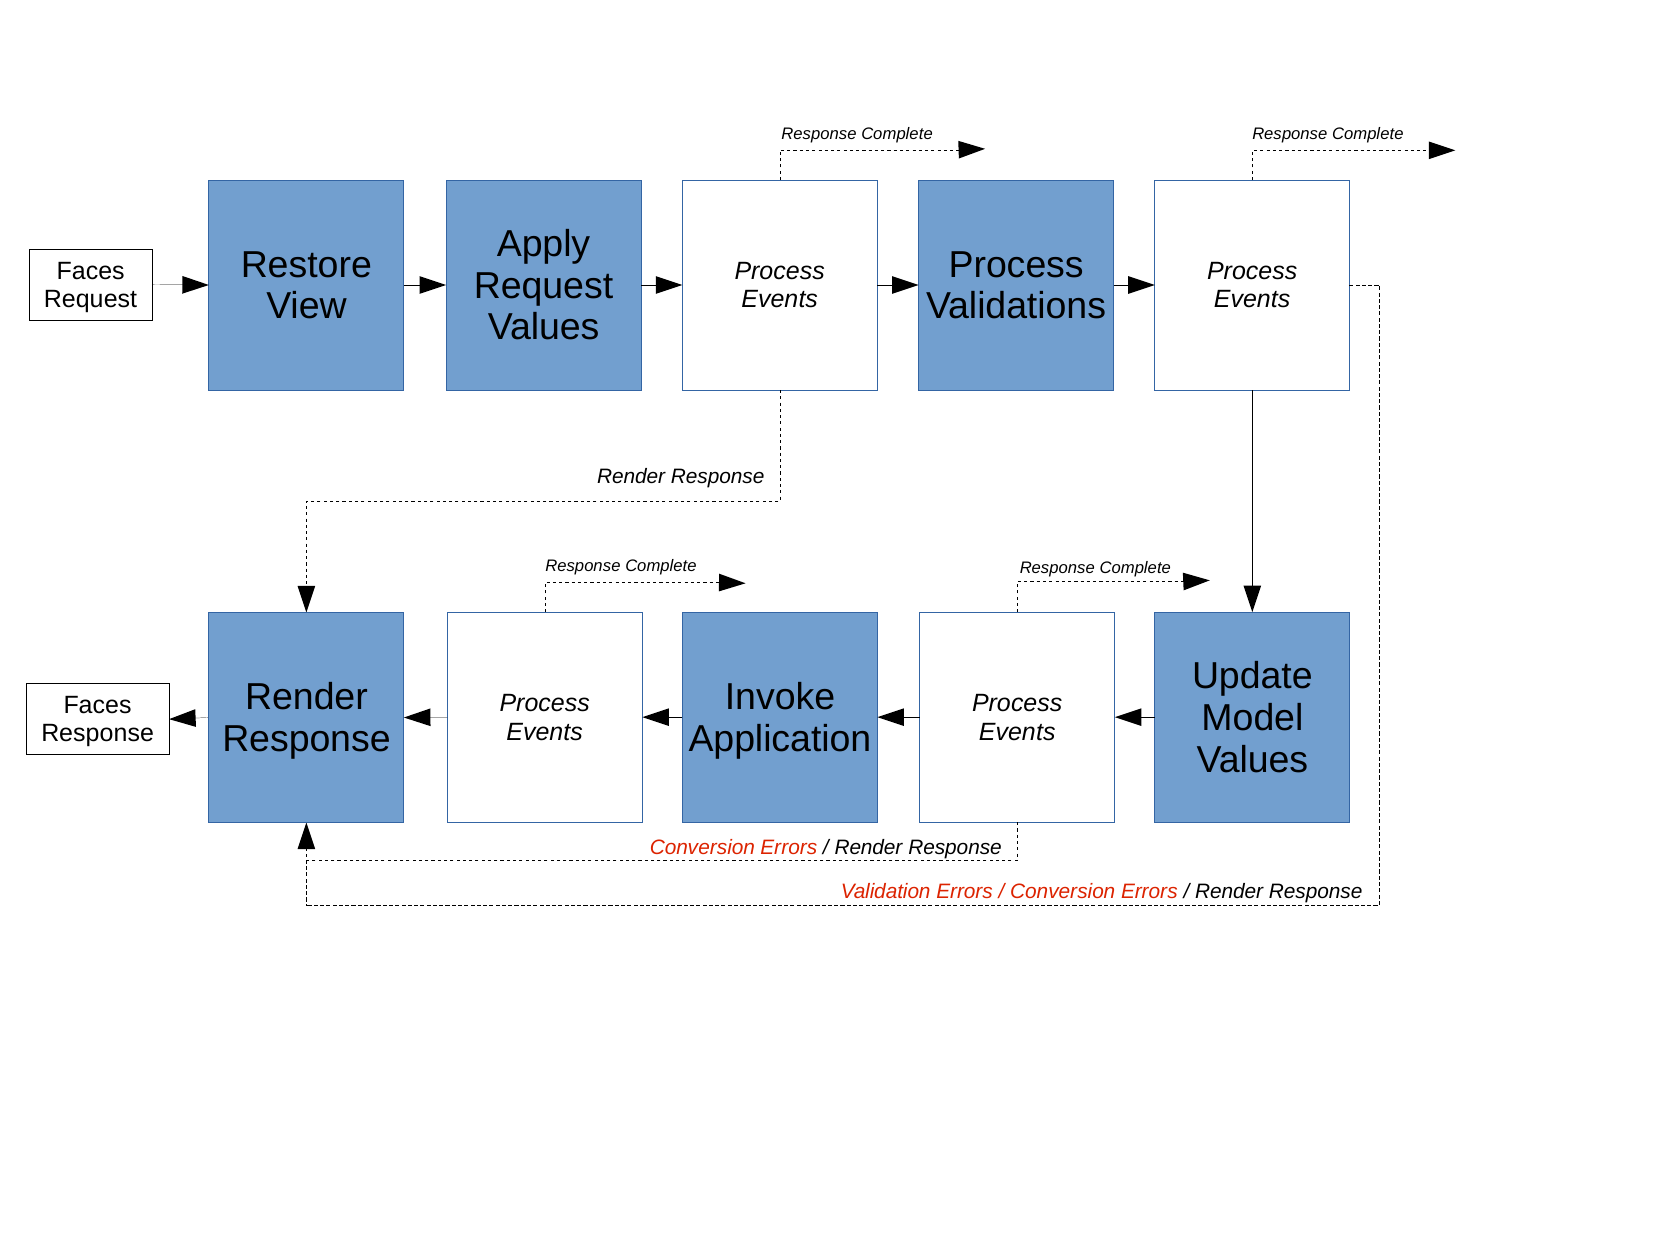

Response Complete
Response Complete
Restore
View
Apply
Request
Values
Process
Events
Process
Validations
Process
Events
Faces
Request
Render Response
Response Complete
Response Complete
Process
Events
Invoke
Application
Process
Events
Update
Model
Values
Render
Response
Faces
Response
Conversion Errors / Render Response
Validation Errors / Conversion Errors / Render Response